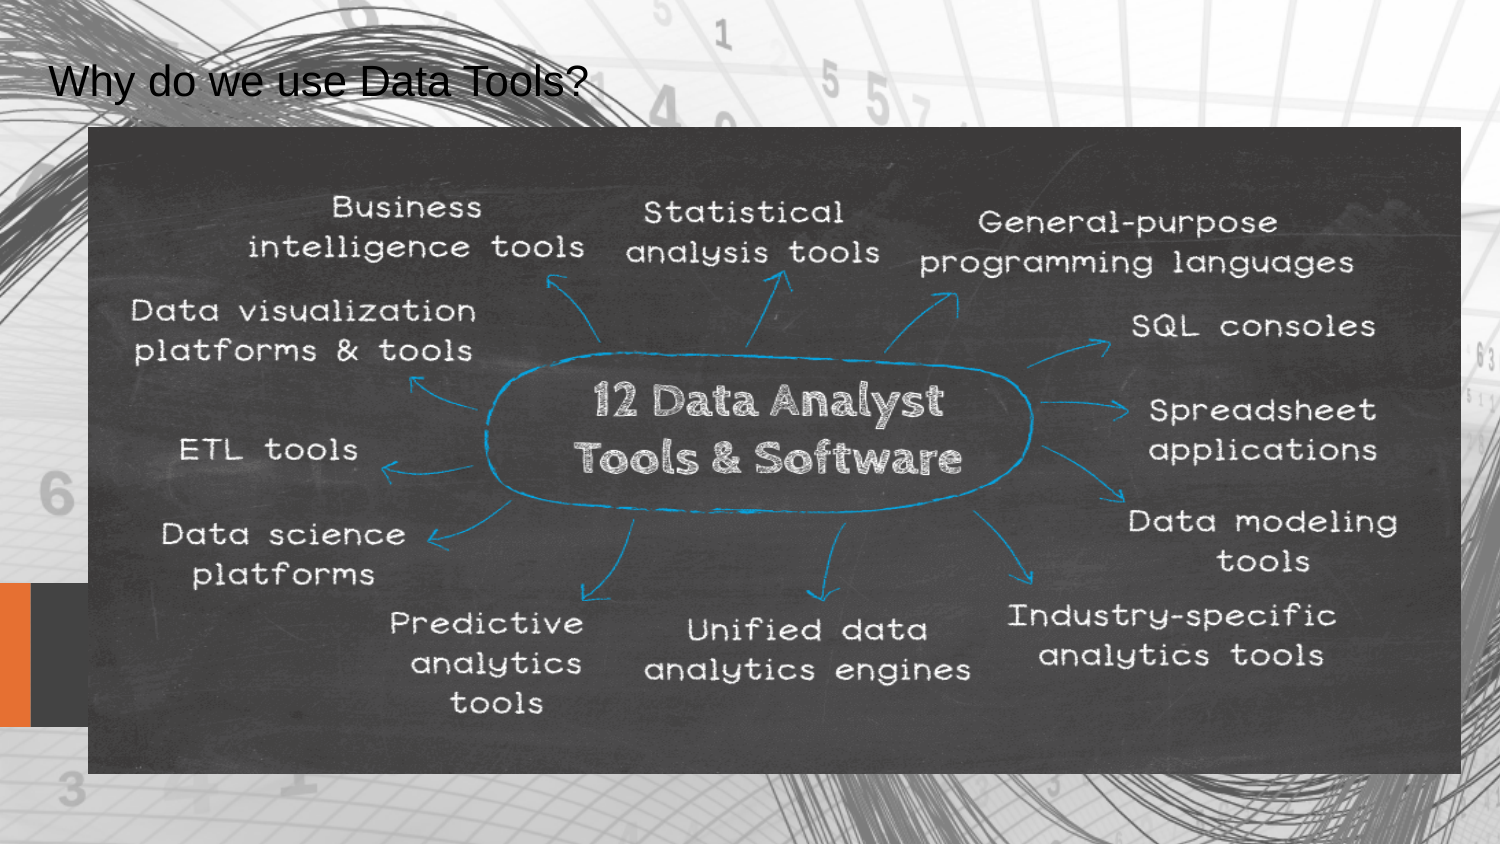

# Why do we use Data Tools?